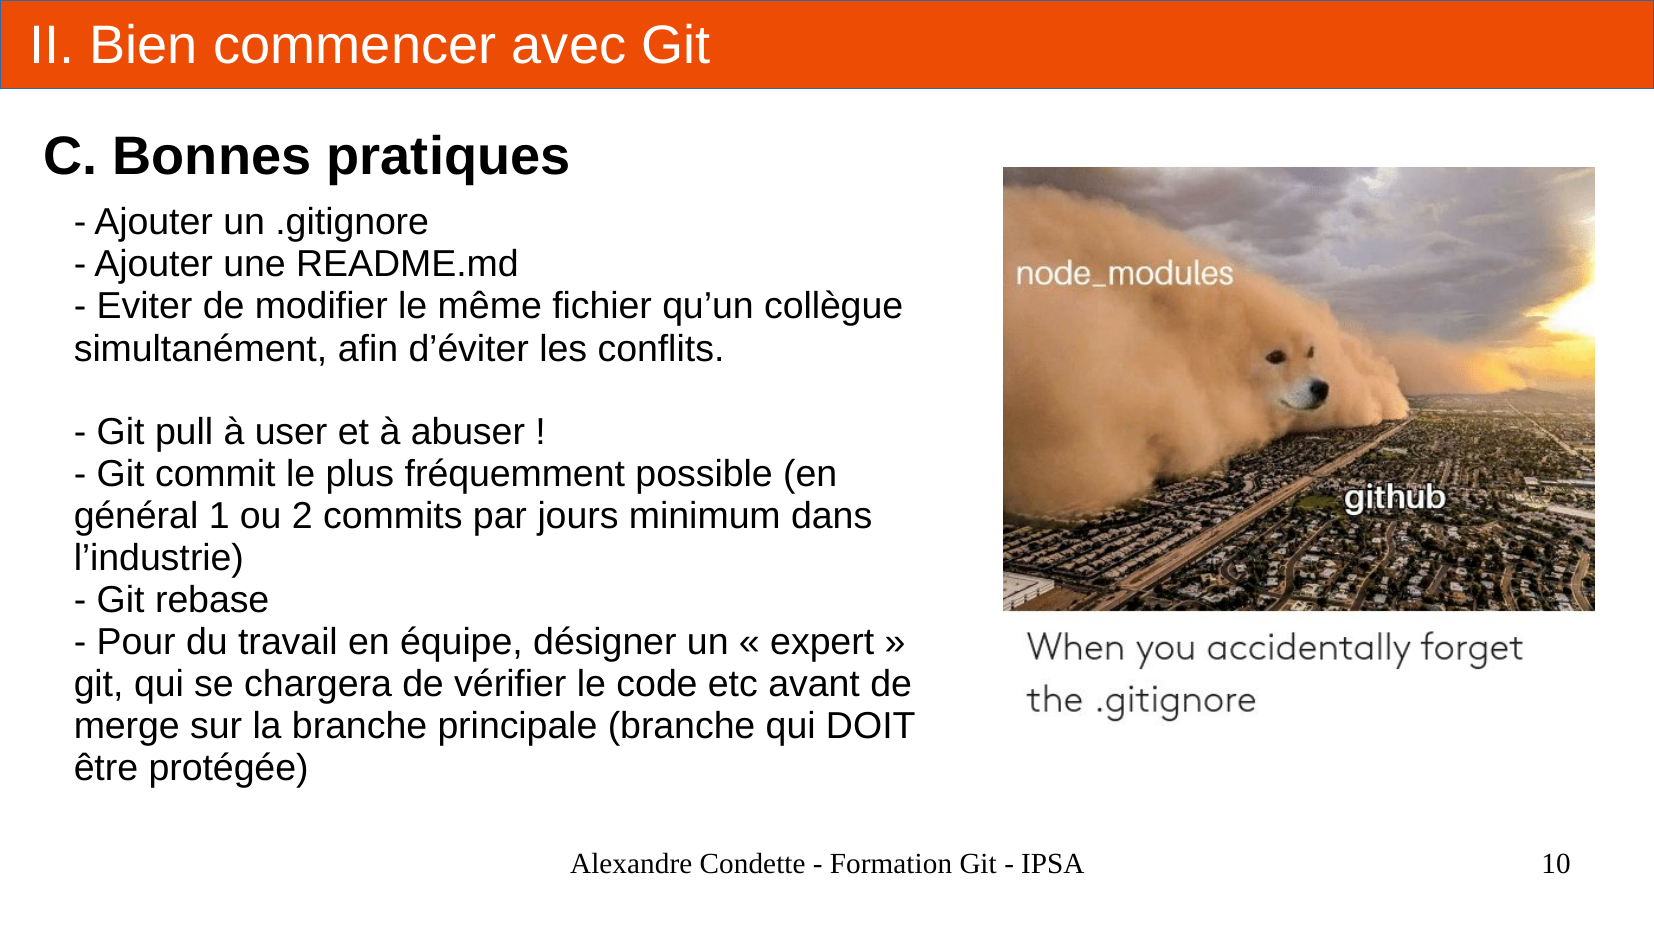

# II. Bien commencer avec Git
C. Bonnes pratiques
- Ajouter un .gitignore
- Ajouter une README.md
- Eviter de modifier le même fichier qu’un collègue simultanément, afin d’éviter les conflits.
- Git pull à user et à abuser !
- Git commit le plus fréquemment possible (en général 1 ou 2 commits par jours minimum dans l’industrie)
- Git rebase
- Pour du travail en équipe, désigner un « expert » git, qui se chargera de vérifier le code etc avant de merge sur la branche principale (branche qui DOIT être protégée)
Alexandre Condette - Formation Git - IPSA
10